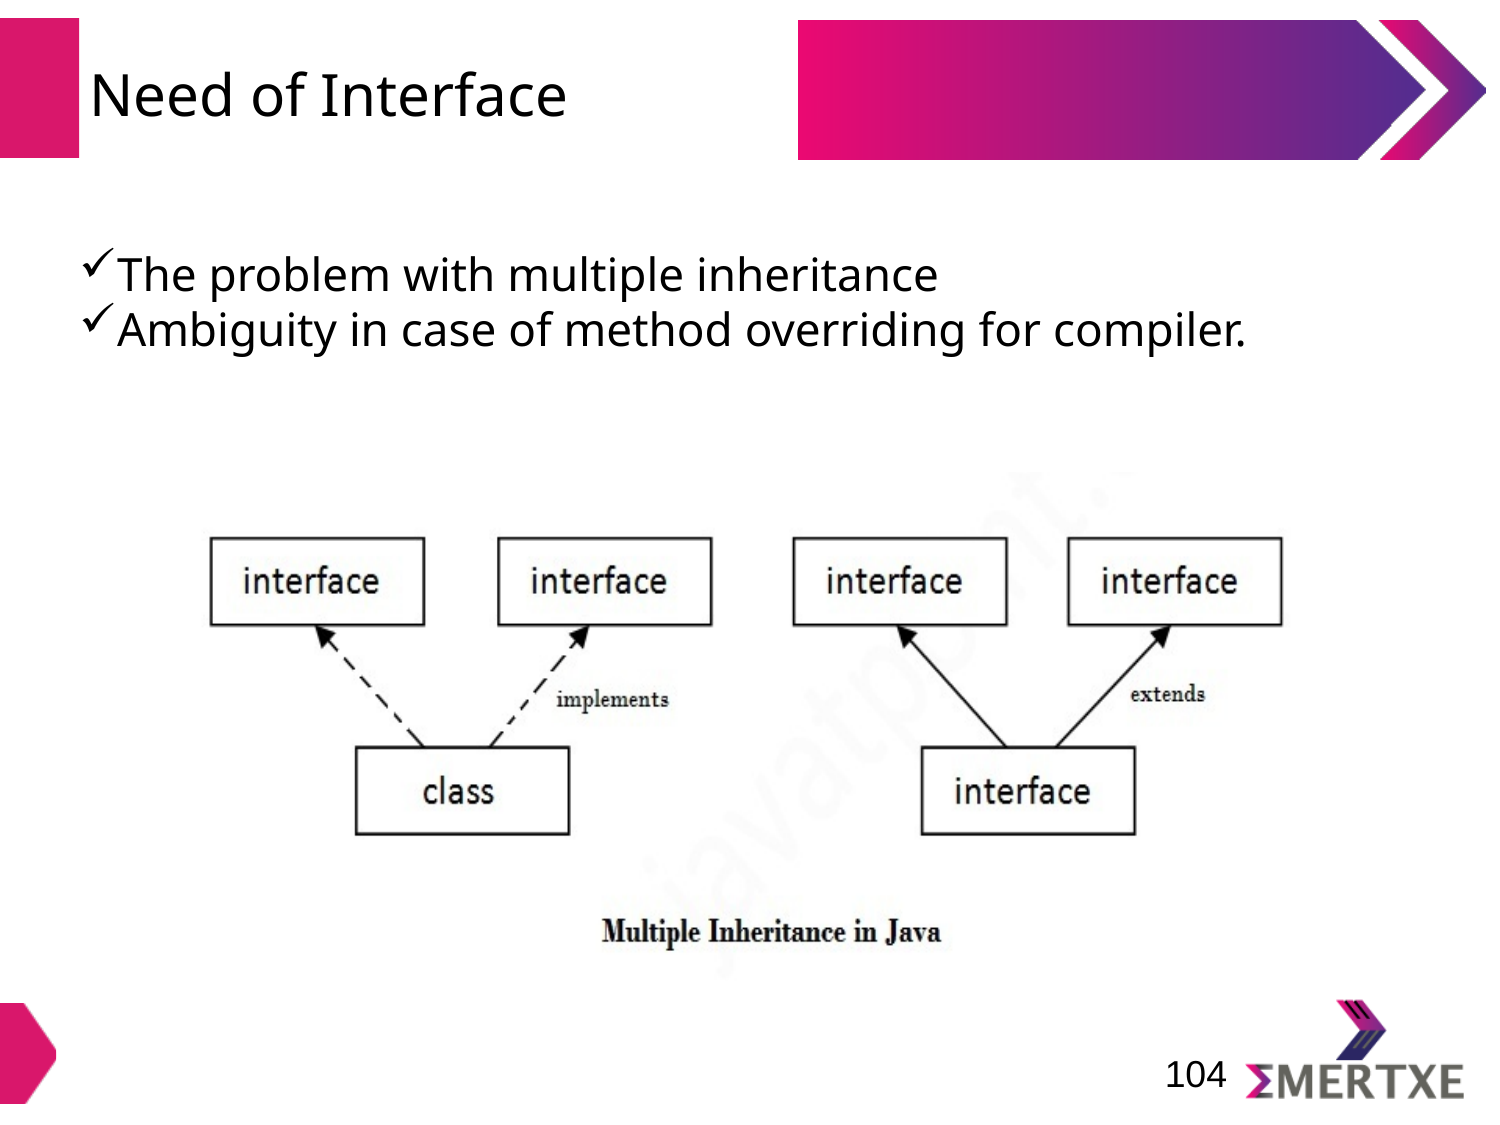

Need of Interface
The problem with multiple inheritance
Ambiguity in case of method overriding for compiler.